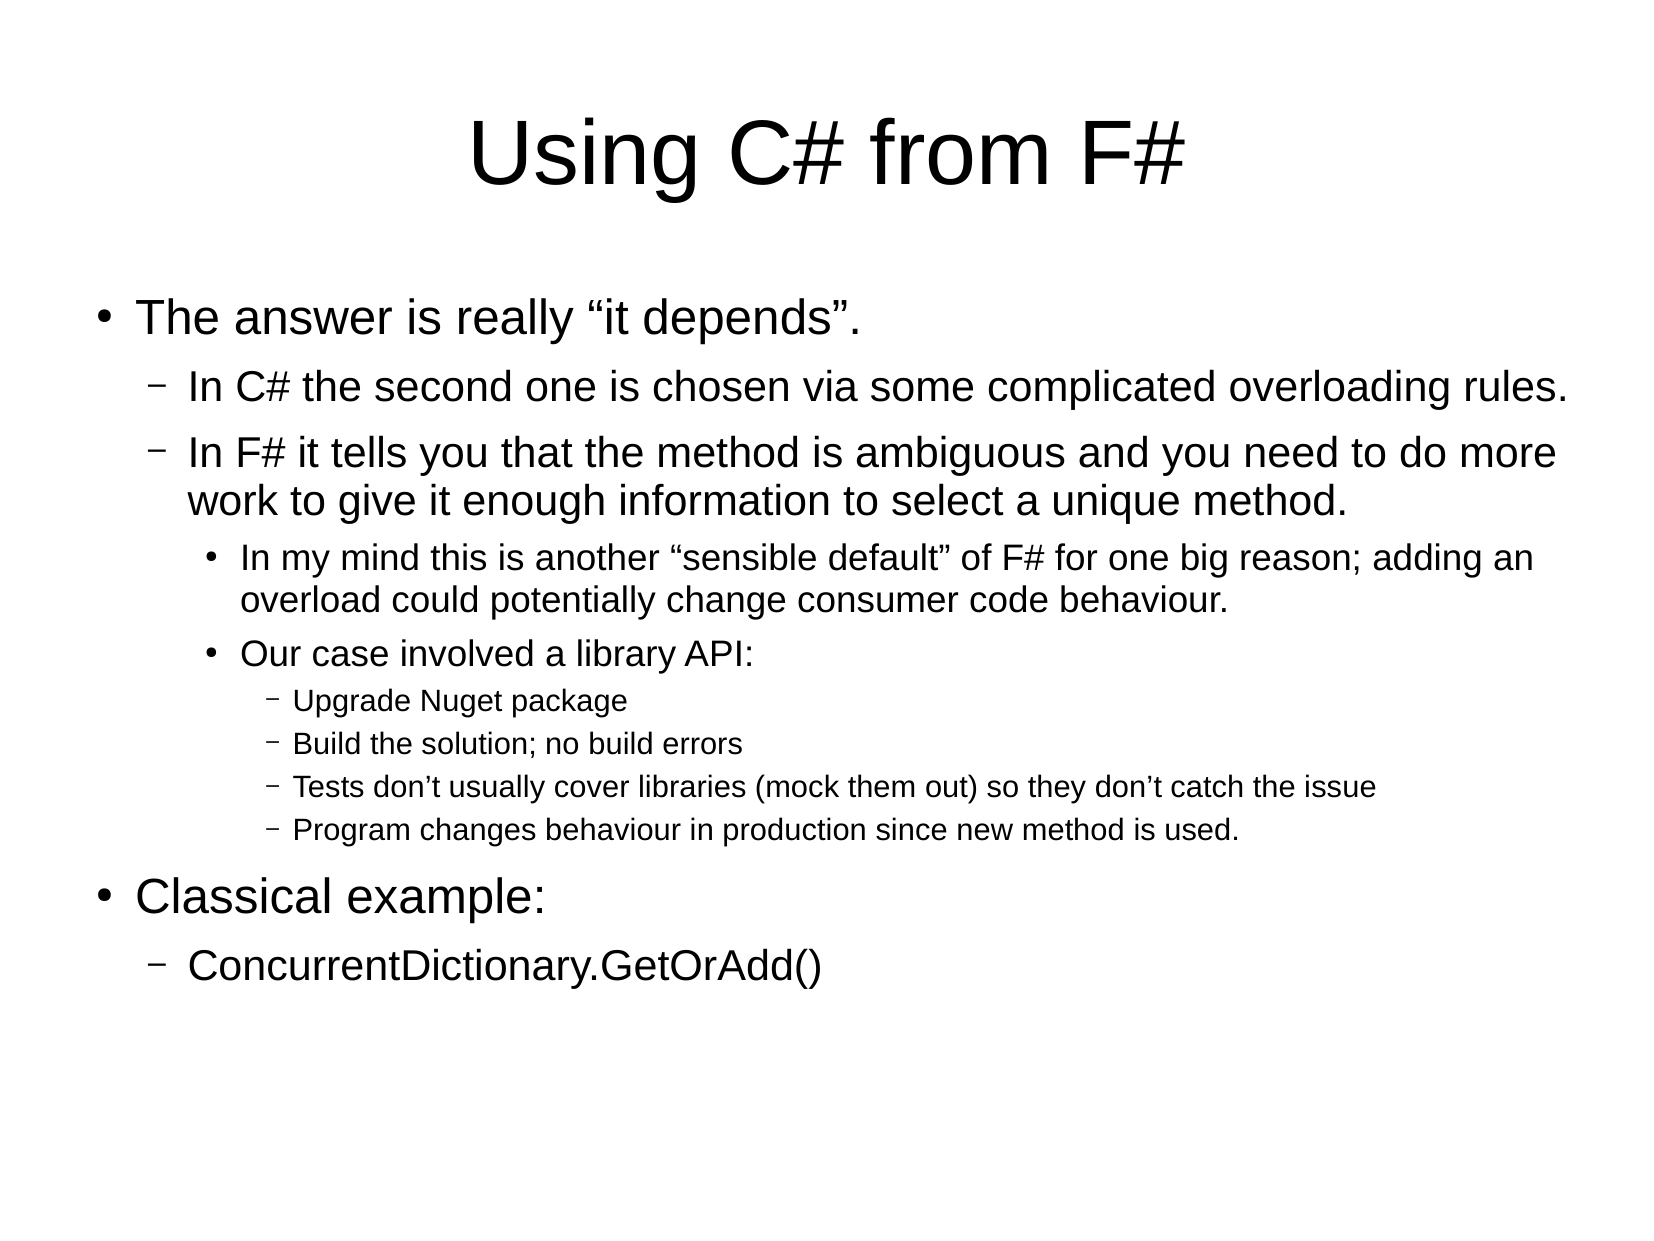

# Using C# from F#
The answer is really “it depends”.
In C# the second one is chosen via some complicated overloading rules.
In F# it tells you that the method is ambiguous and you need to do more work to give it enough information to select a unique method.
In my mind this is another “sensible default” of F# for one big reason; adding an overload could potentially change consumer code behaviour.
Our case involved a library API:
Upgrade Nuget package
Build the solution; no build errors
Tests don’t usually cover libraries (mock them out) so they don’t catch the issue
Program changes behaviour in production since new method is used.
Classical example:
ConcurrentDictionary.GetOrAdd()